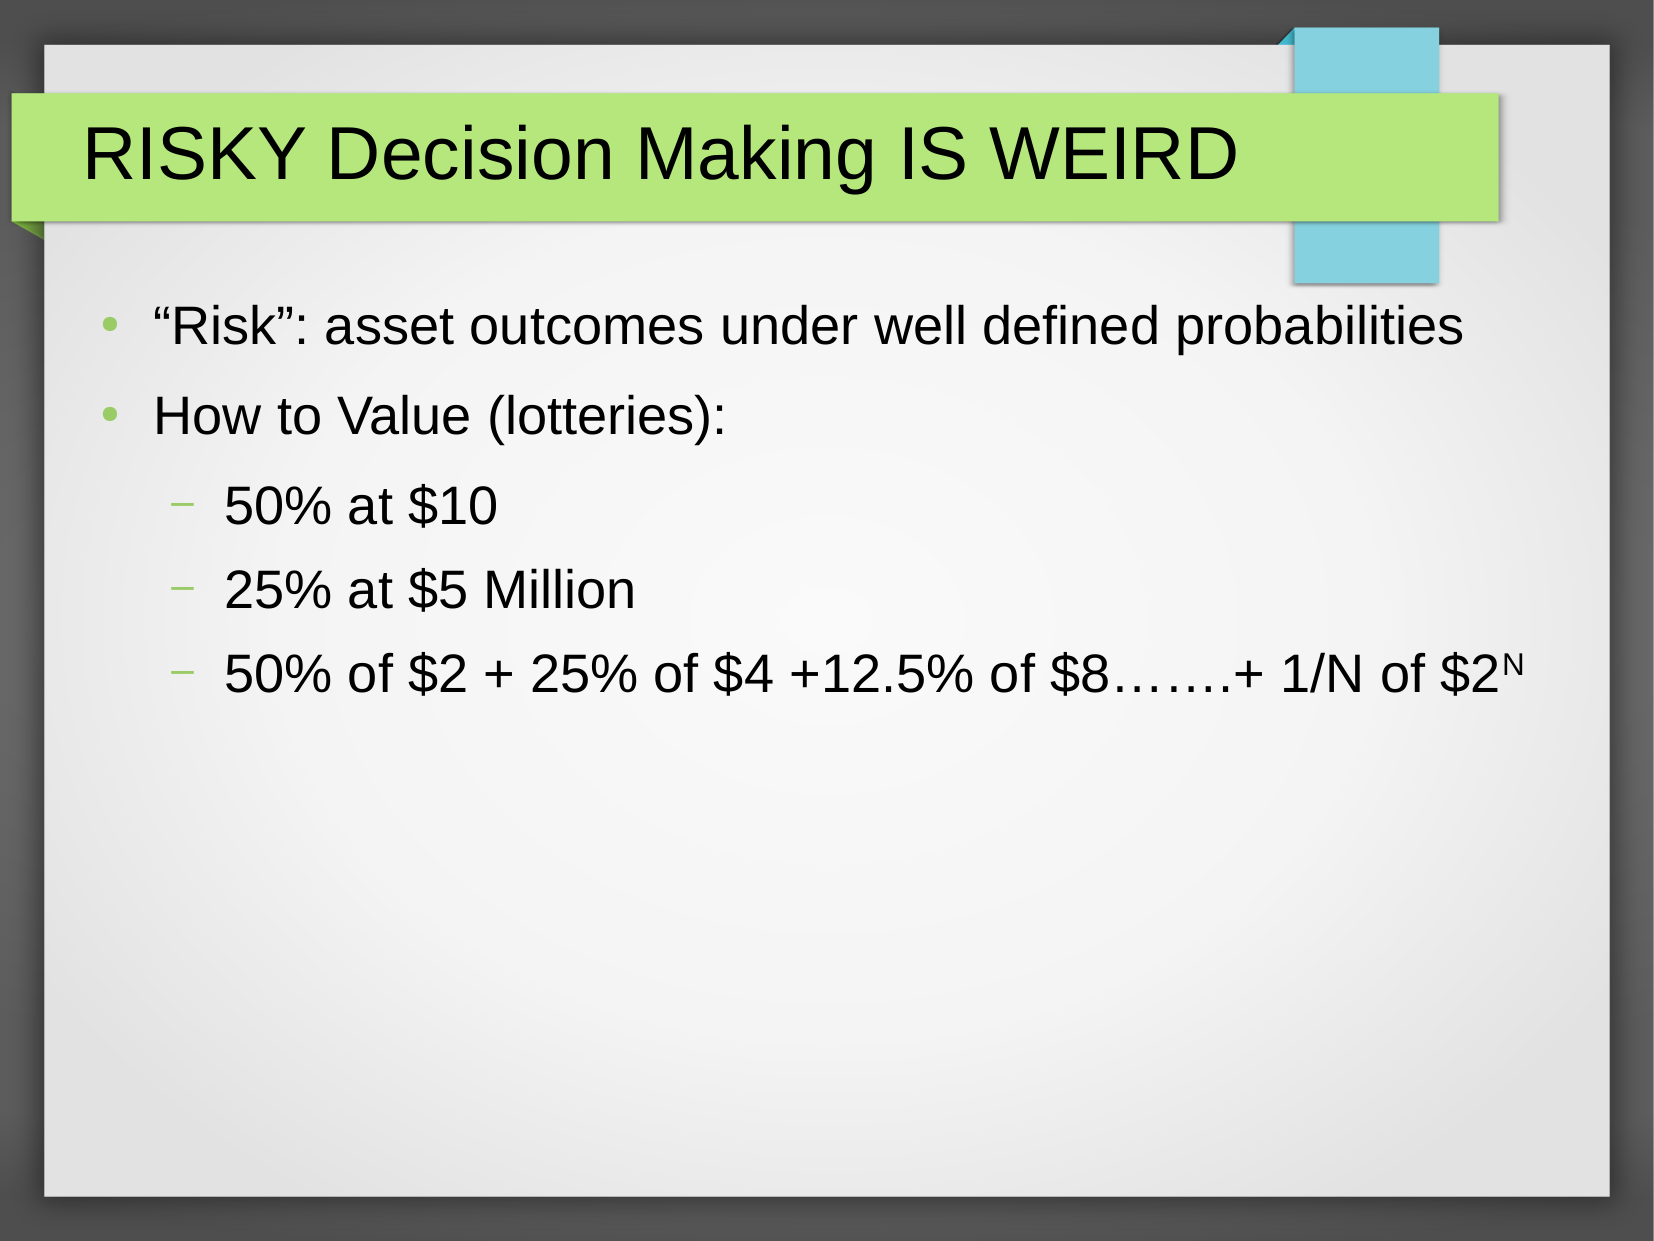

# RISKY Decision Making IS WEIRD
“Risk”: asset outcomes under well defined probabilities
How to Value (lotteries):
50% at $10
25% at $5 Million
50% of $2 + 25% of $4 +12.5% of $8…….+ 1/N of $2N